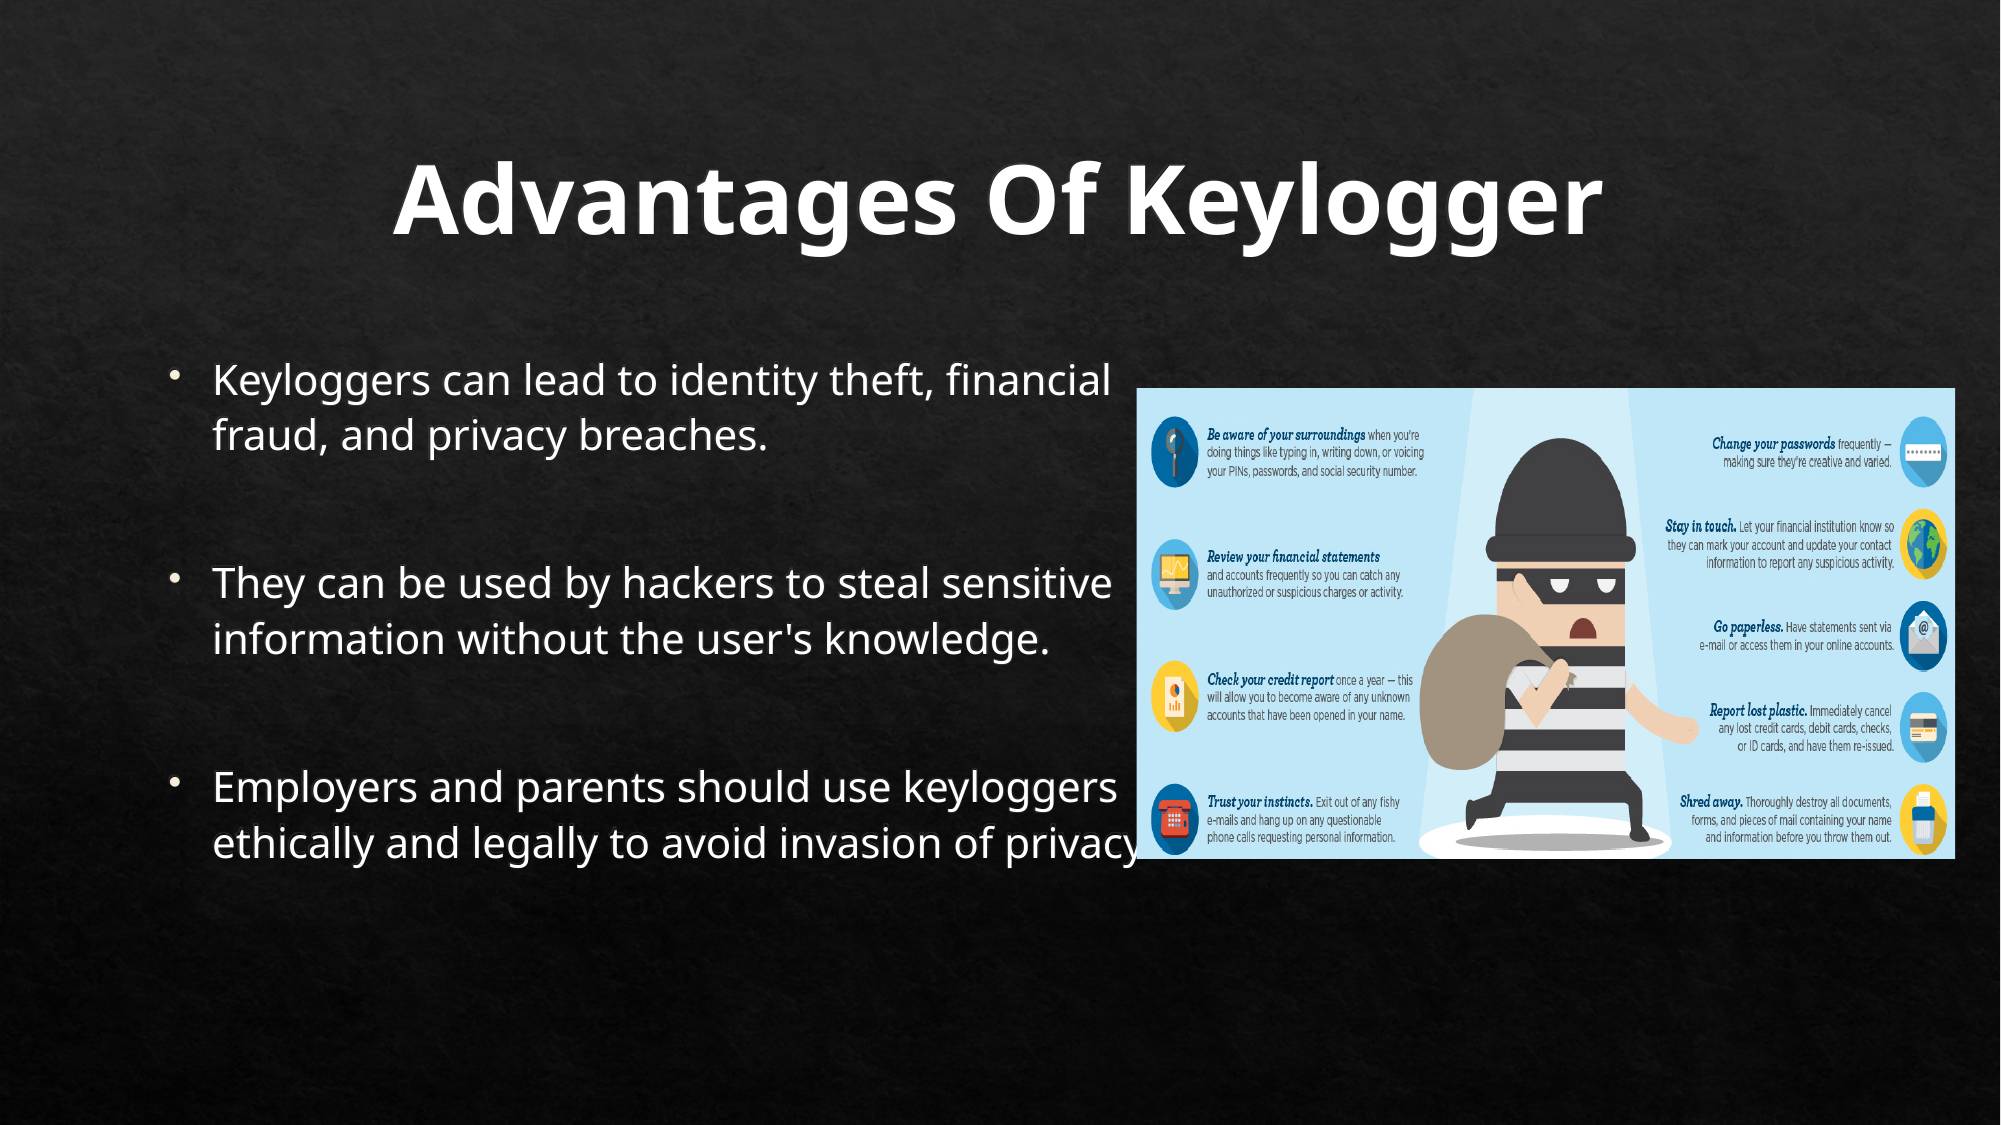

# Advantages Of Keylogger
Keyloggers can lead to identity theft, financial fraud, and privacy breaches.
They can be used by hackers to steal sensitive information without the user's knowledge.
Employers and parents should use keyloggers ethically and legally to avoid invasion of privacy.